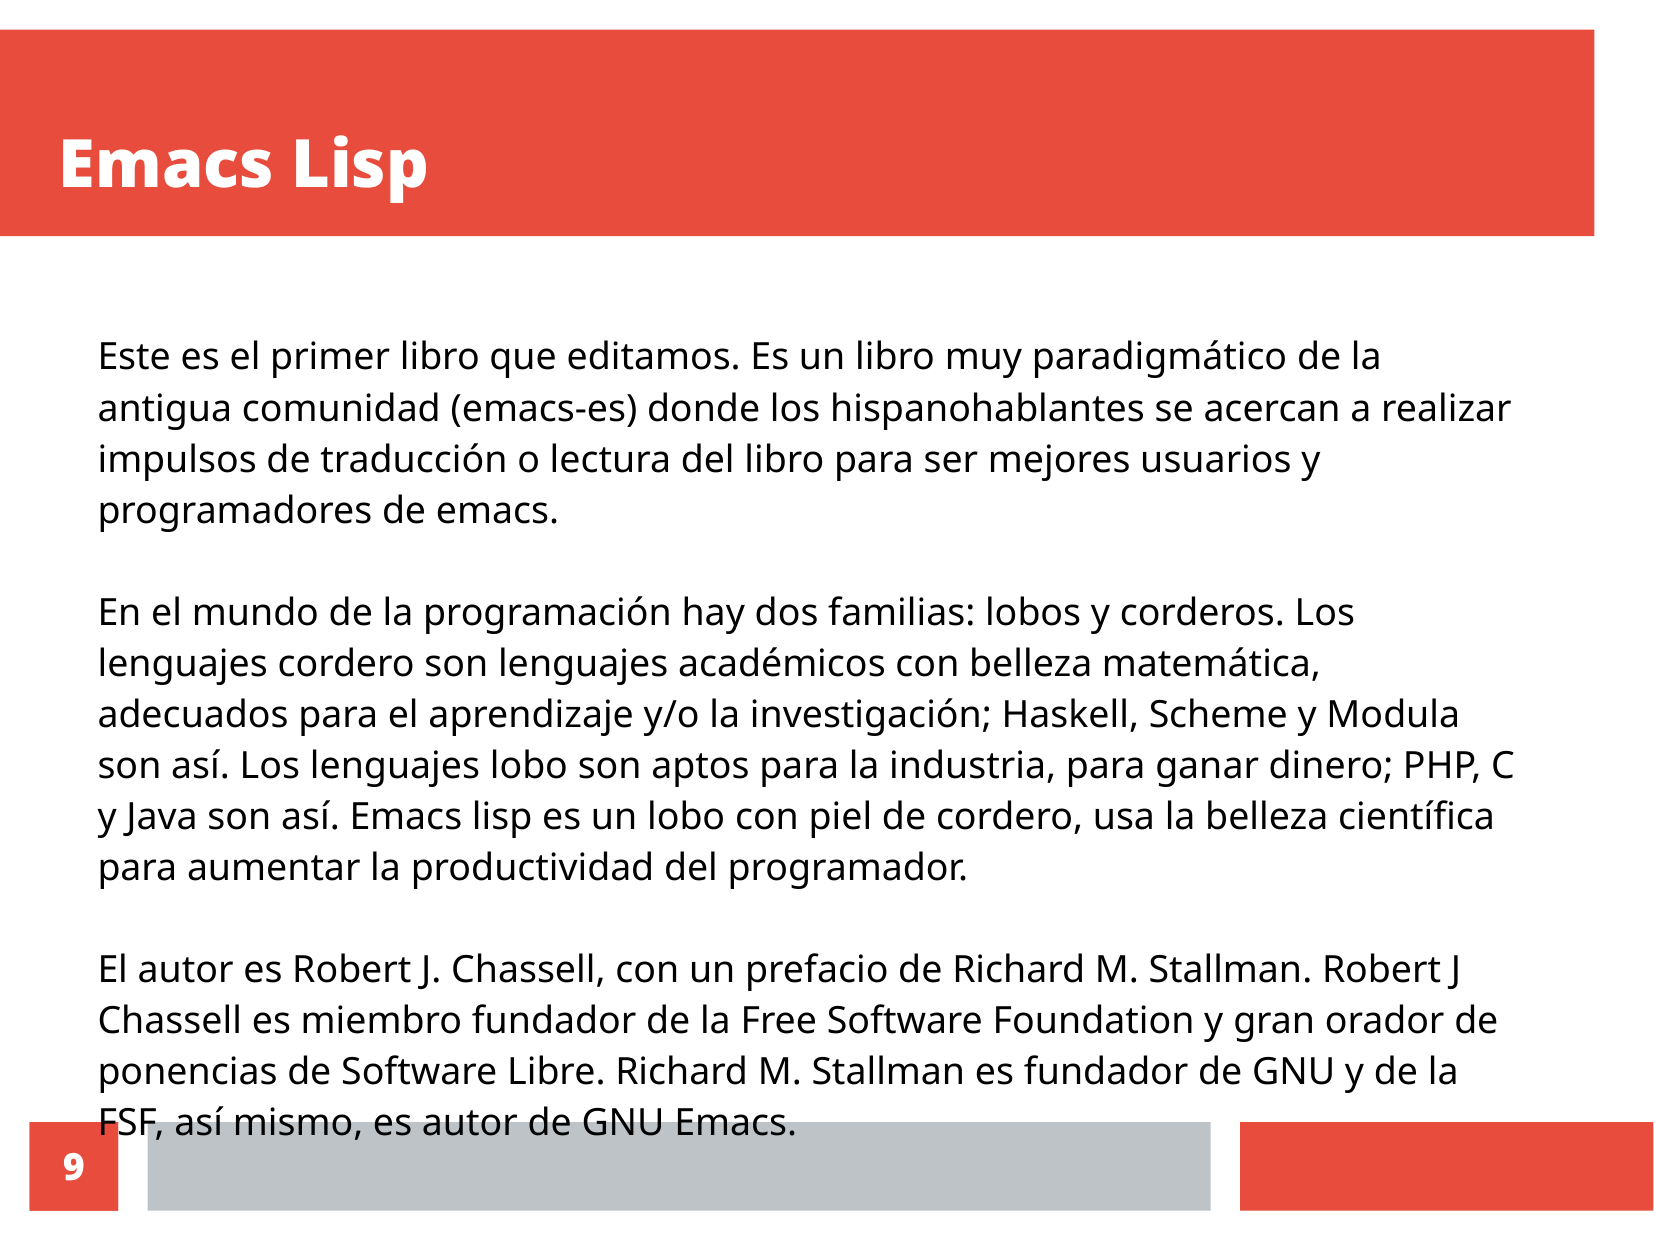

# Emacs Lisp
Este es el primer libro que editamos. Es un libro muy paradigmático de la antigua comunidad (emacs-es) donde los hispanohablantes se acercan a realizar impulsos de traducción o lectura del libro para ser mejores usuarios y programadores de emacs.
En el mundo de la programación hay dos familias: lobos y corderos. Los lenguajes cordero son lenguajes académicos con belleza matemática, adecuados para el aprendizaje y/o la investigación; Haskell, Scheme y Modula son así. Los lenguajes lobo son aptos para la industria, para ganar dinero; PHP, C y Java son así. Emacs lisp es un lobo con piel de cordero, usa la belleza científica para aumentar la productividad del programador.
El autor es Robert J. Chassell, con un prefacio de Richard M. Stallman. Robert J Chassell es miembro fundador de la Free Software Foundation y gran orador de ponencias de Software Libre. Richard M. Stallman es fundador de GNU y de la FSF, así mismo, es autor de GNU Emacs.
9